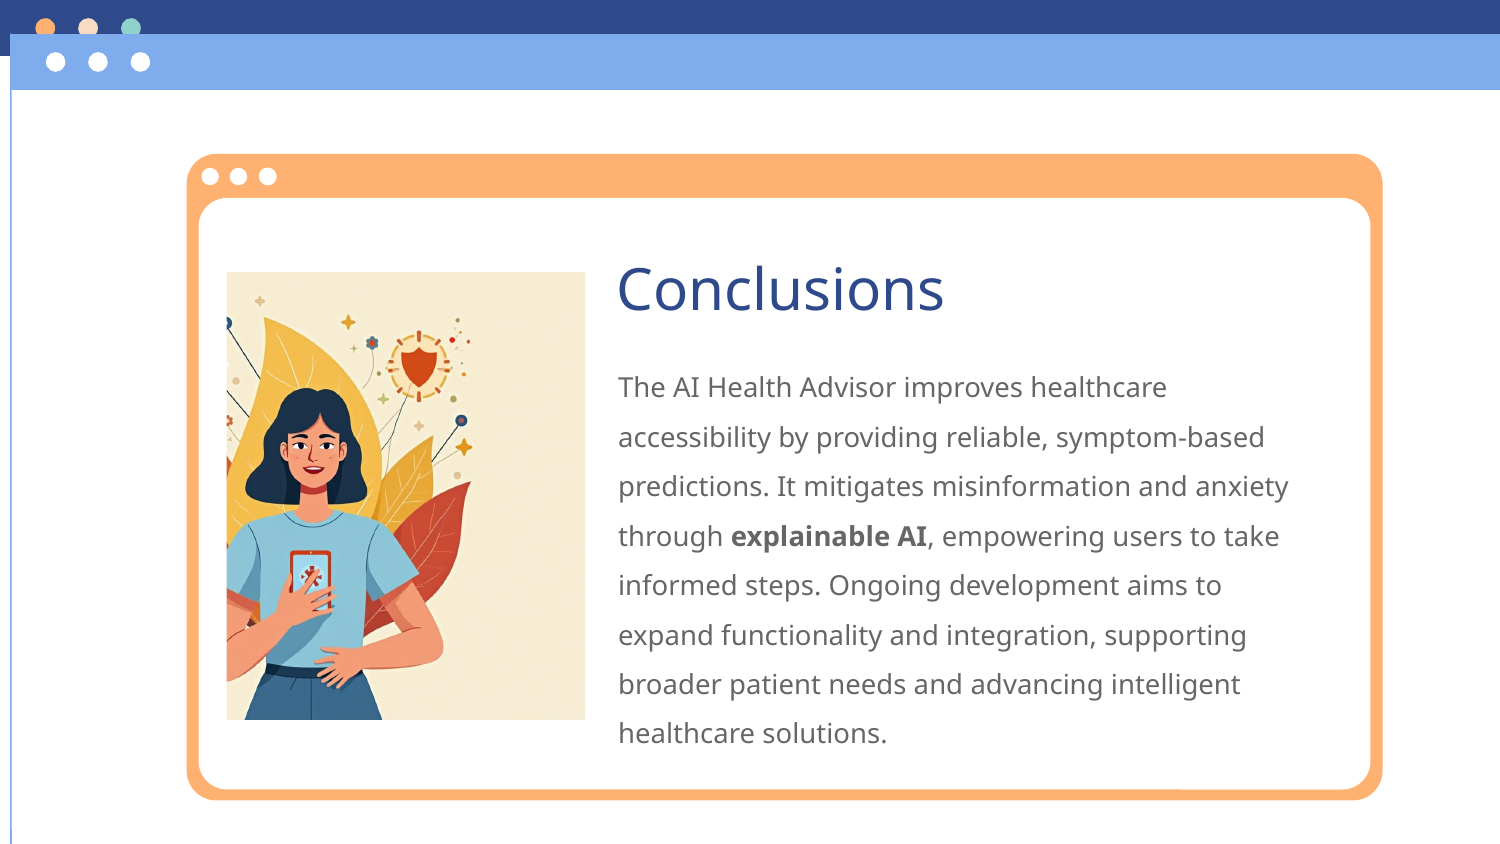

Conclusions
# The AI Health Advisor improves healthcare accessibility by providing reliable, symptom-based predictions. It mitigates misinformation and anxiety through explainable AI, empowering users to take informed steps. Ongoing development aims to expand functionality and integration, supporting broader patient needs and advancing intelligent healthcare solutions.